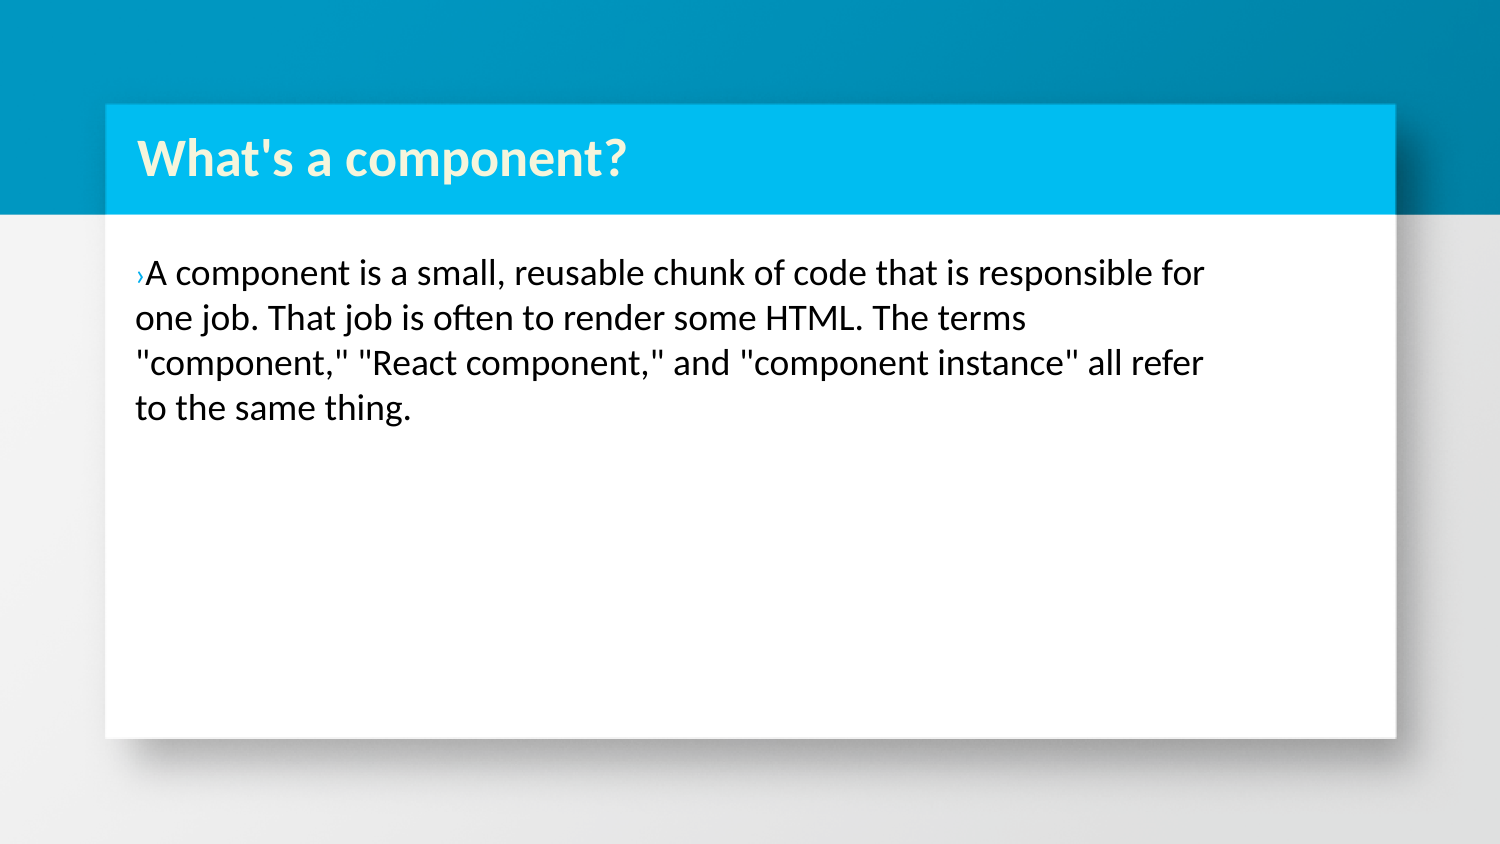

# What's a component?
›A component is a small, reusable chunk of code that is responsible for one job. That job is often to render some HTML. The terms "component," "React component," and "component instance" all refer to the same thing.